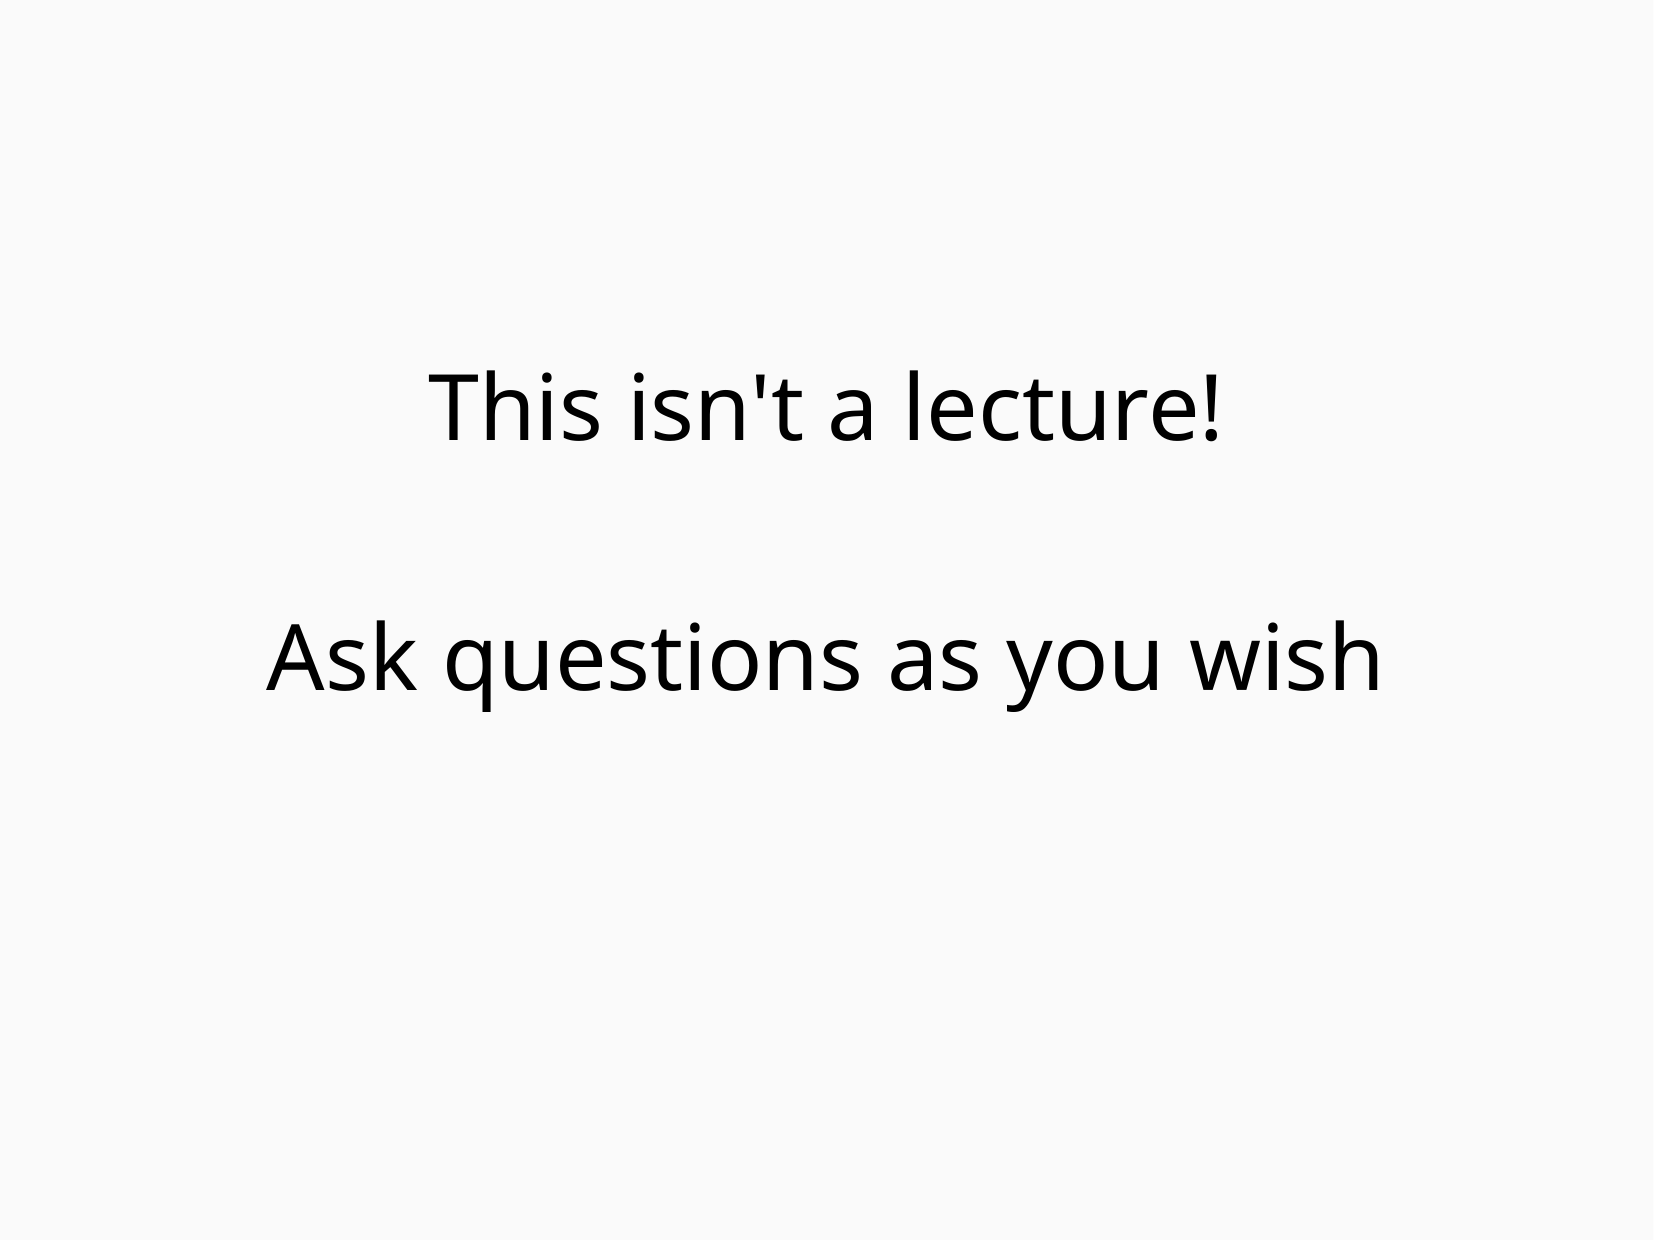

# This isn't a lecture!
Ask questions as you wish